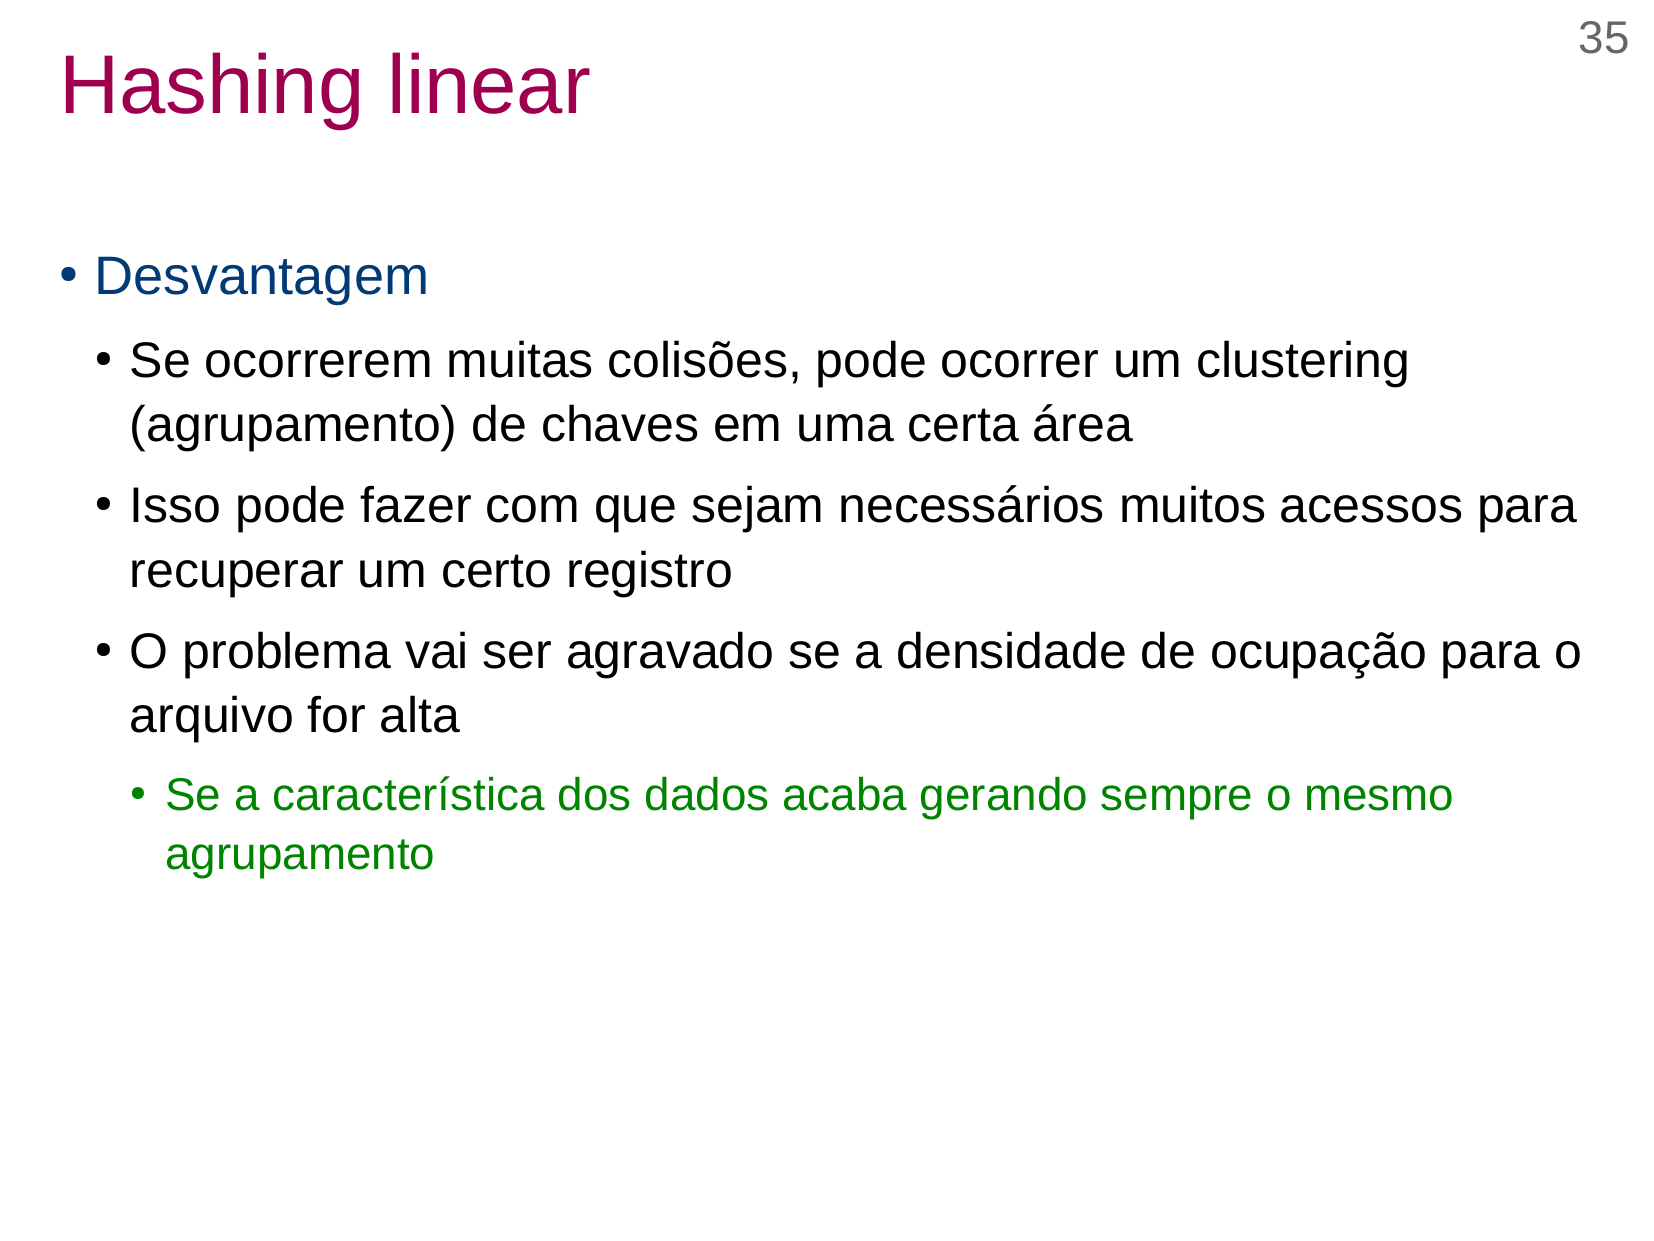

35
# Hashing linear
Desvantagem
Se ocorrerem muitas colisões, pode ocorrer um clustering (agrupamento) de chaves em uma certa área
Isso pode fazer com que sejam necessários muitos acessos para recuperar um certo registro
O problema vai ser agravado se a densidade de ocupação para o arquivo for alta
Se a característica dos dados acaba gerando sempre o mesmo agrupamento